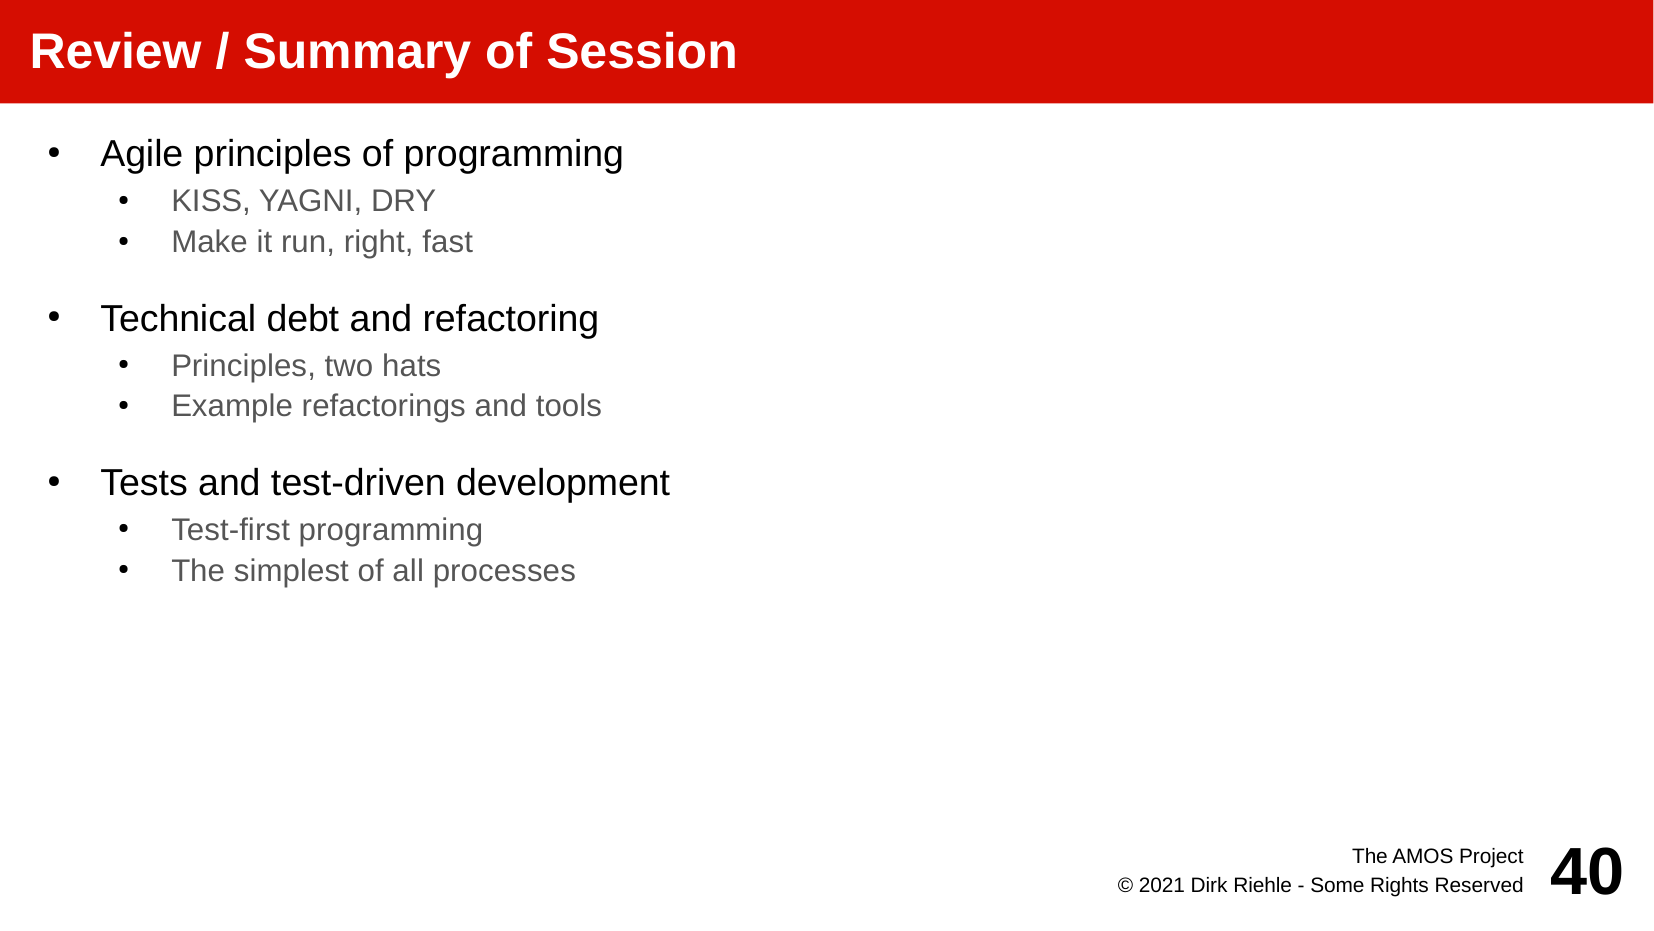

# Review / Summary of Session
Agile principles of programming
KISS, YAGNI, DRY
Make it run, right, fast
Technical debt and refactoring
Principles, two hats
Example refactorings and tools
Tests and test-driven development
Test-first programming
The simplest of all processes
The AMOS Project
40
© 2021 Dirk Riehle - Some Rights Reserved